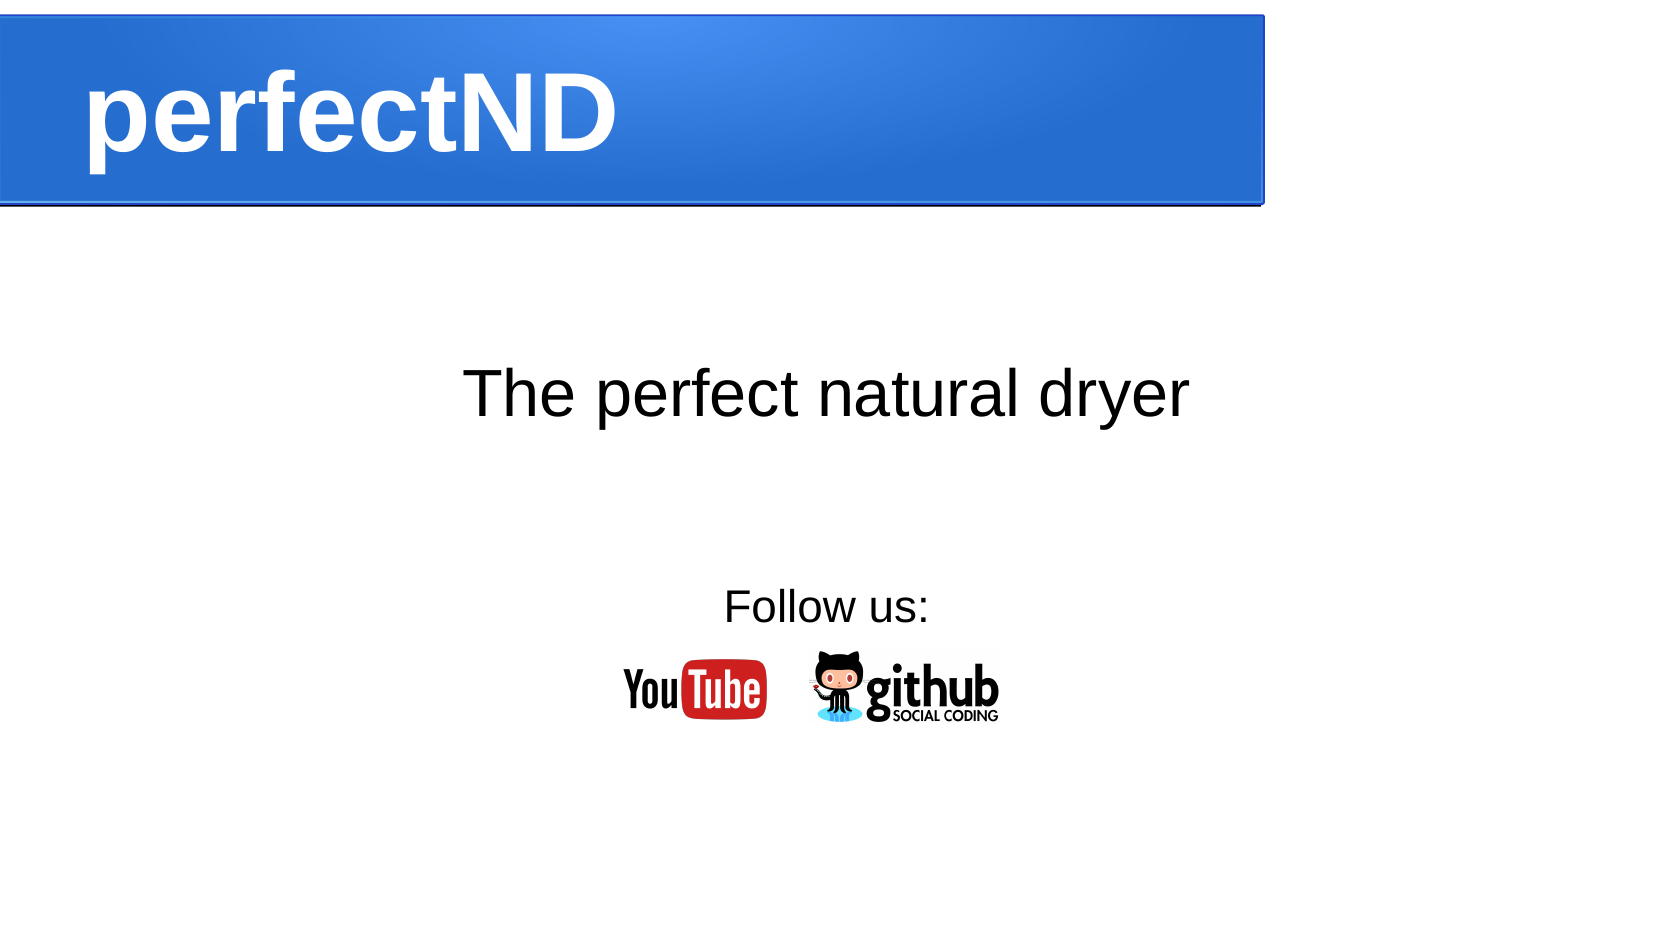

# perfectND
The perfect natural dryer
Follow us: